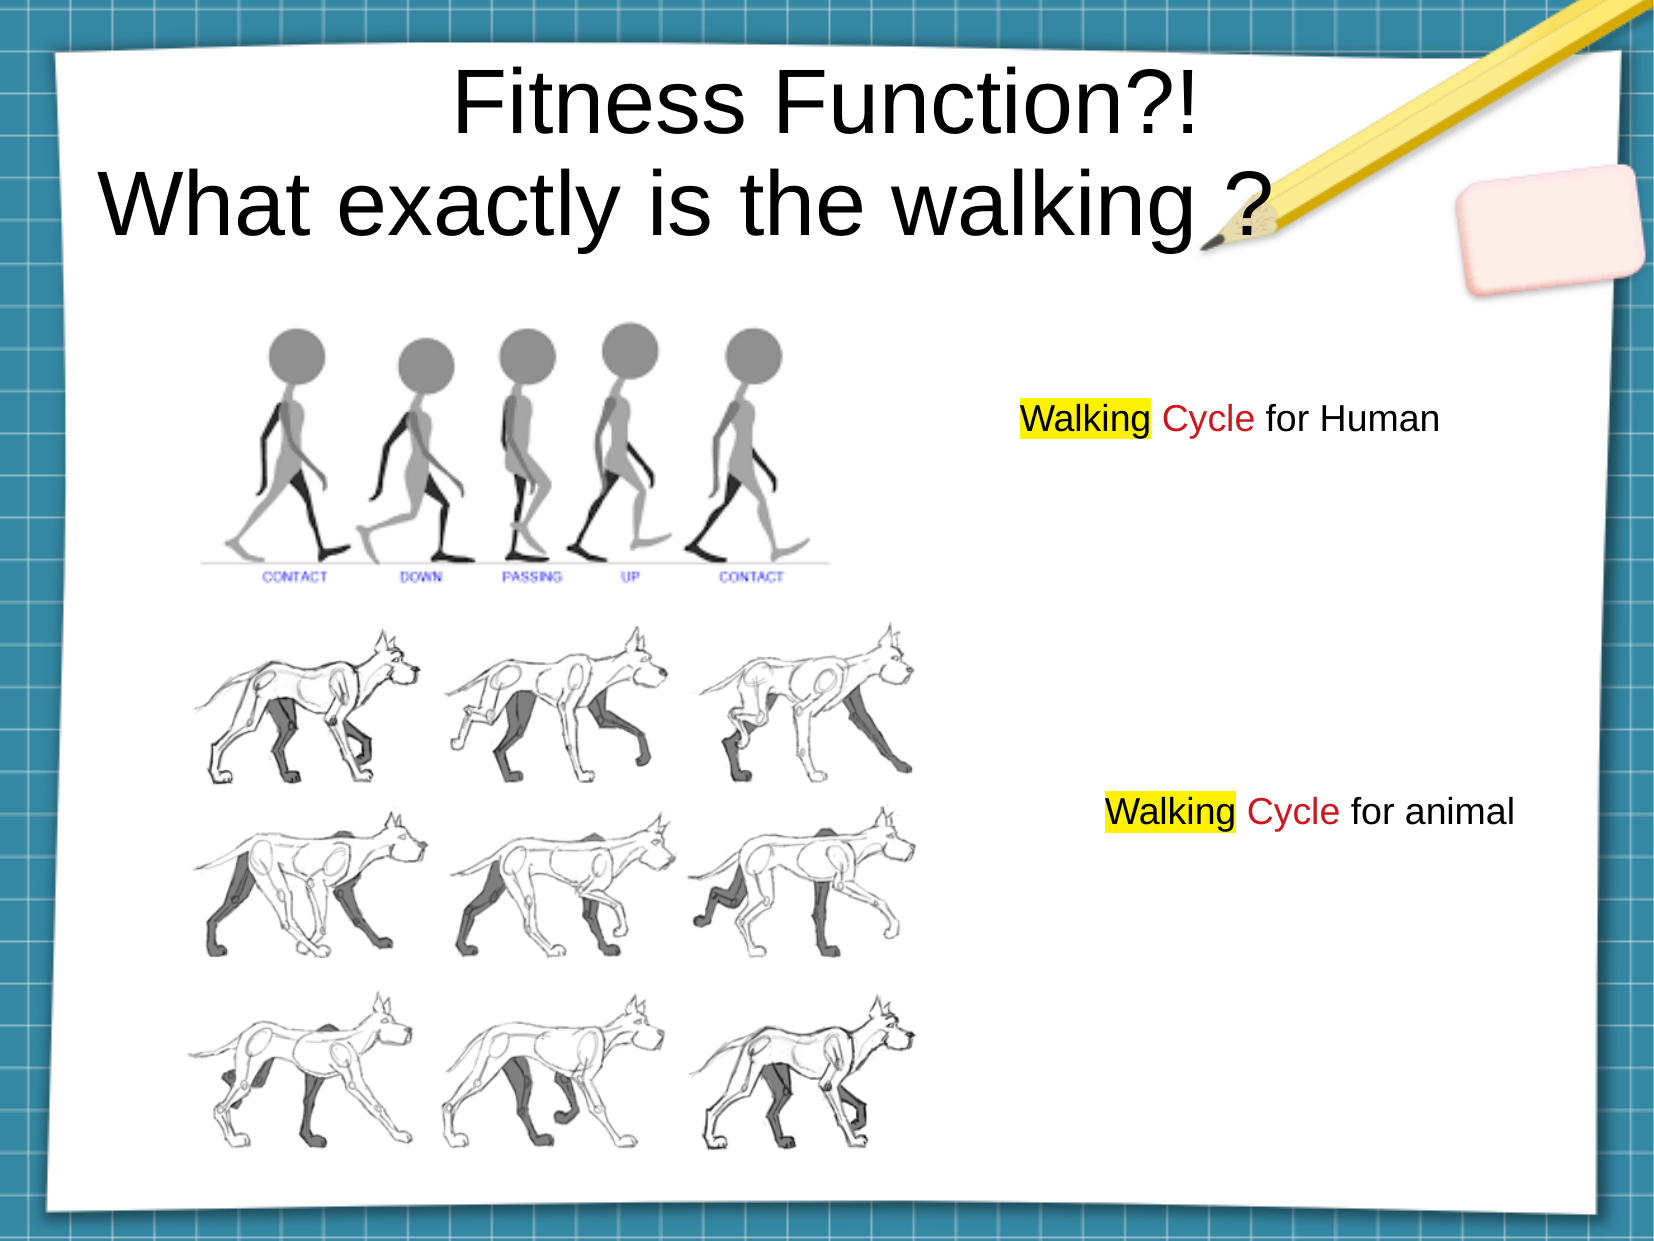

# Fitness Function?! What exactly is the walking ?
Walking Cycle for Human
Walking Cycle for animal